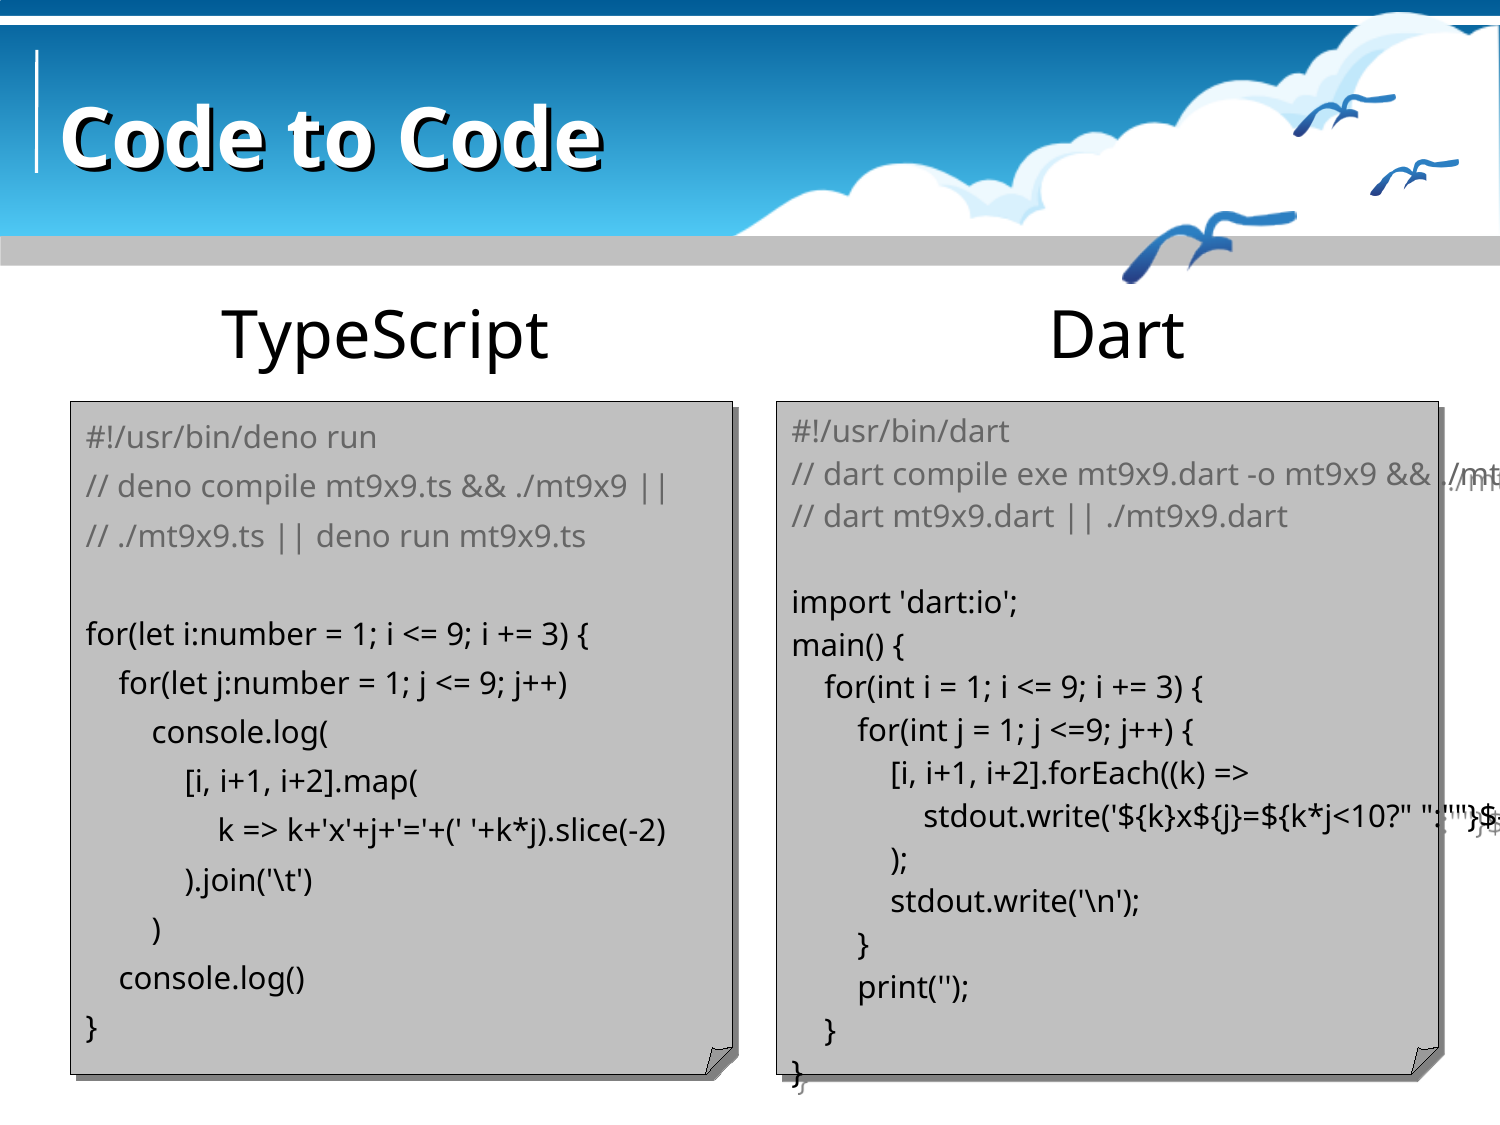

# Code to Code
Dart
TypeScript
#!/usr/bin/deno run
// deno compile mt9x9.ts && ./mt9x9 ||
// ./mt9x9.ts || deno run mt9x9.ts
for(let i:number = 1; i <= 9; i += 3) {
 for(let j:number = 1; j <= 9; j++)
 console.log(
 [i, i+1, i+2].map(
 k => k+'x'+j+'='+(' '+k*j).slice(-2)
 ).join('\t')
 )
 console.log()
}
#!/usr/bin/dart
// dart compile exe mt9x9.dart -o mt9x9 && ./mt9x9 ||
// dart mt9x9.dart || ./mt9x9.dart
import 'dart:io';
main() {
 for(int i = 1; i <= 9; i += 3) {
 for(int j = 1; j <=9; j++) {
 [i, i+1, i+2].forEach((k) =>
 stdout.write('${k}x${j}=${k*j<10?" ":""}${k*j}\t')
 );
 stdout.write('\n');
 }
 print('');
 }
}